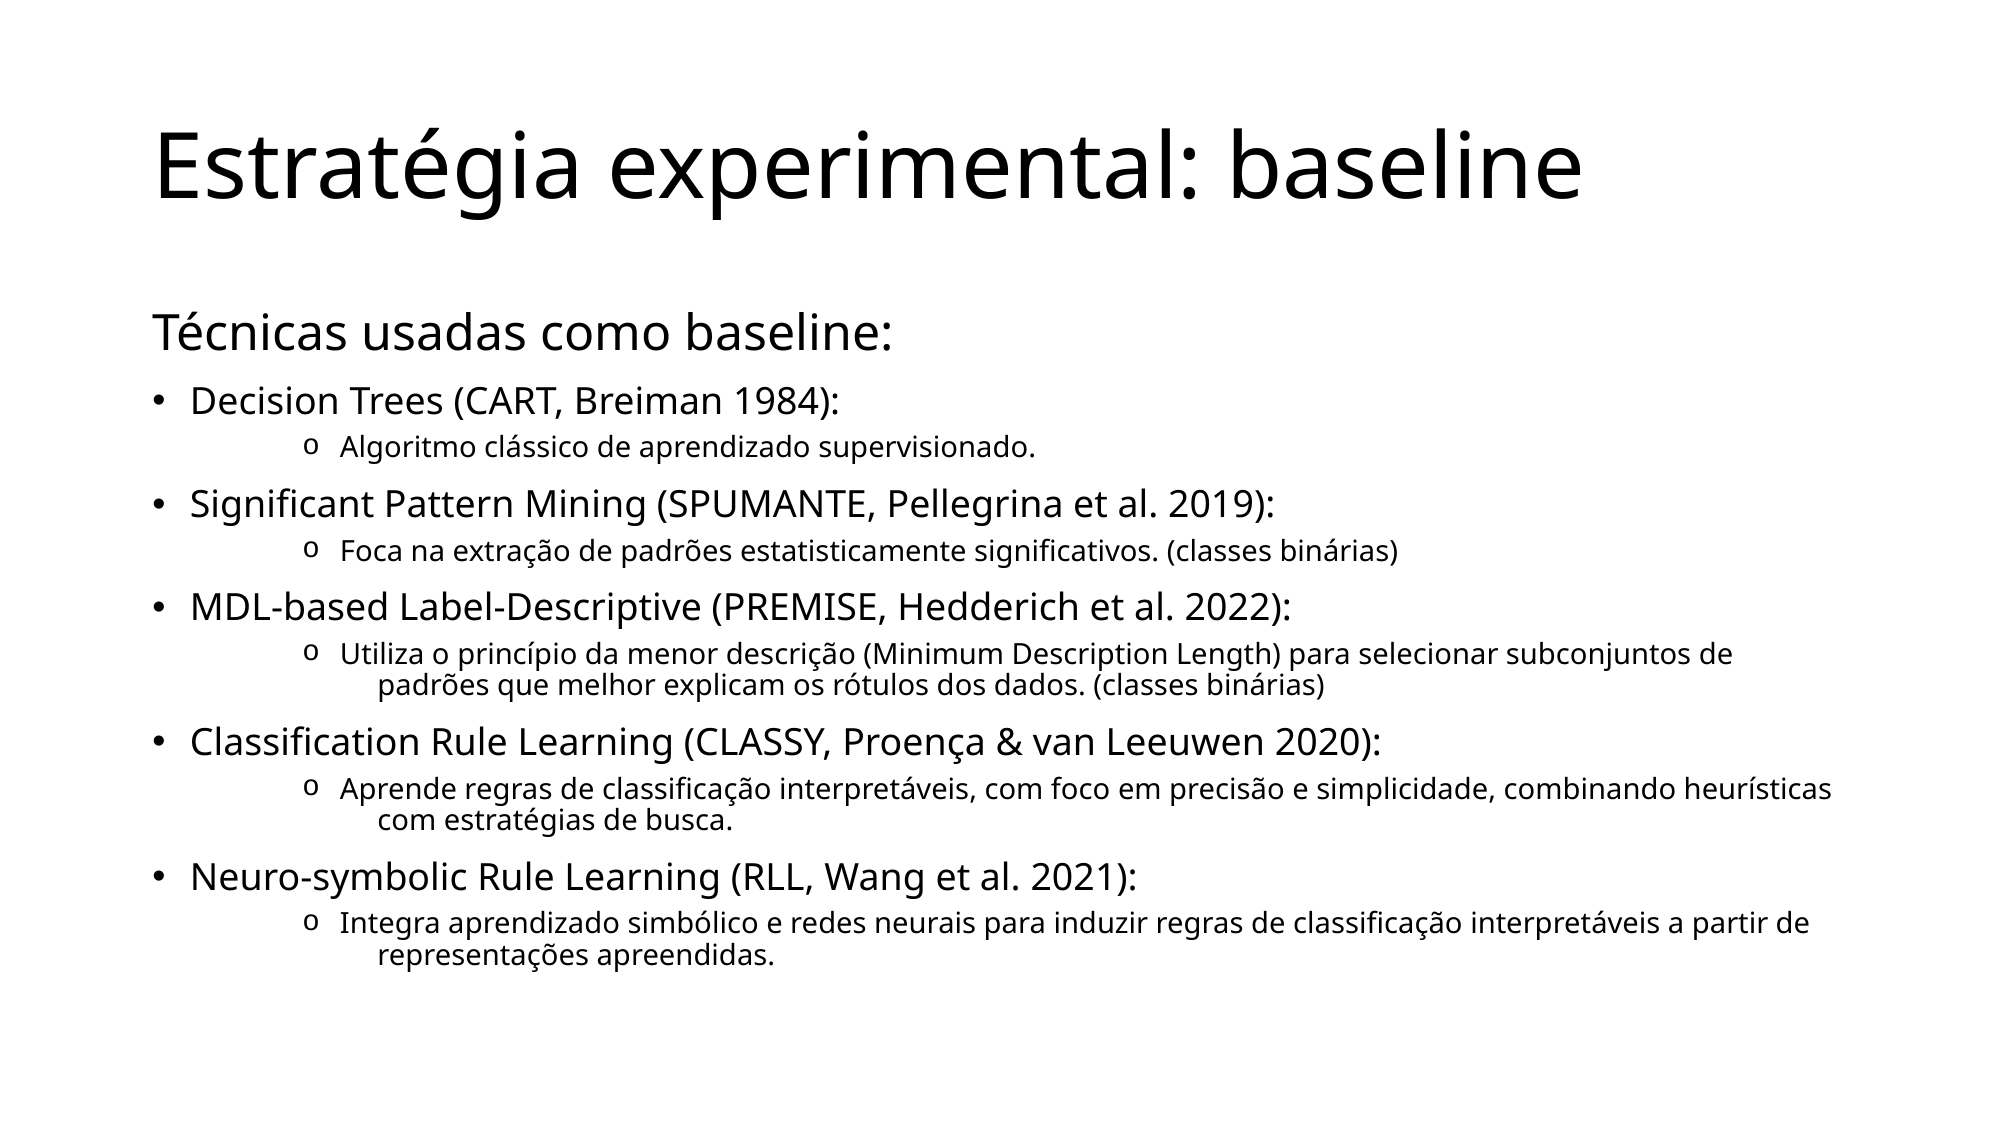

# Estratégia experimental: baseline
Técnicas usadas como baseline:
Decision Trees (CART, Breiman 1984):
Algoritmo clássico de aprendizado supervisionado.
Significant Pattern Mining (SPUMANTE, Pellegrina et al. 2019):
Foca na extração de padrões estatisticamente significativos. (classes binárias)
MDL-based Label-Descriptive (PREMISE, Hedderich et al. 2022):
Utiliza o princípio da menor descrição (Minimum Description Length) para selecionar subconjuntos de padrões que melhor explicam os rótulos dos dados. (classes binárias)
Classification Rule Learning (CLASSY, Proença & van Leeuwen 2020):
Aprende regras de classificação interpretáveis, com foco em precisão e simplicidade, combinando heurísticas com estratégias de busca.
Neuro-symbolic Rule Learning (RLL, Wang et al. 2021):
Integra aprendizado simbólico e redes neurais para induzir regras de classificação interpretáveis a partir de representações apreendidas.